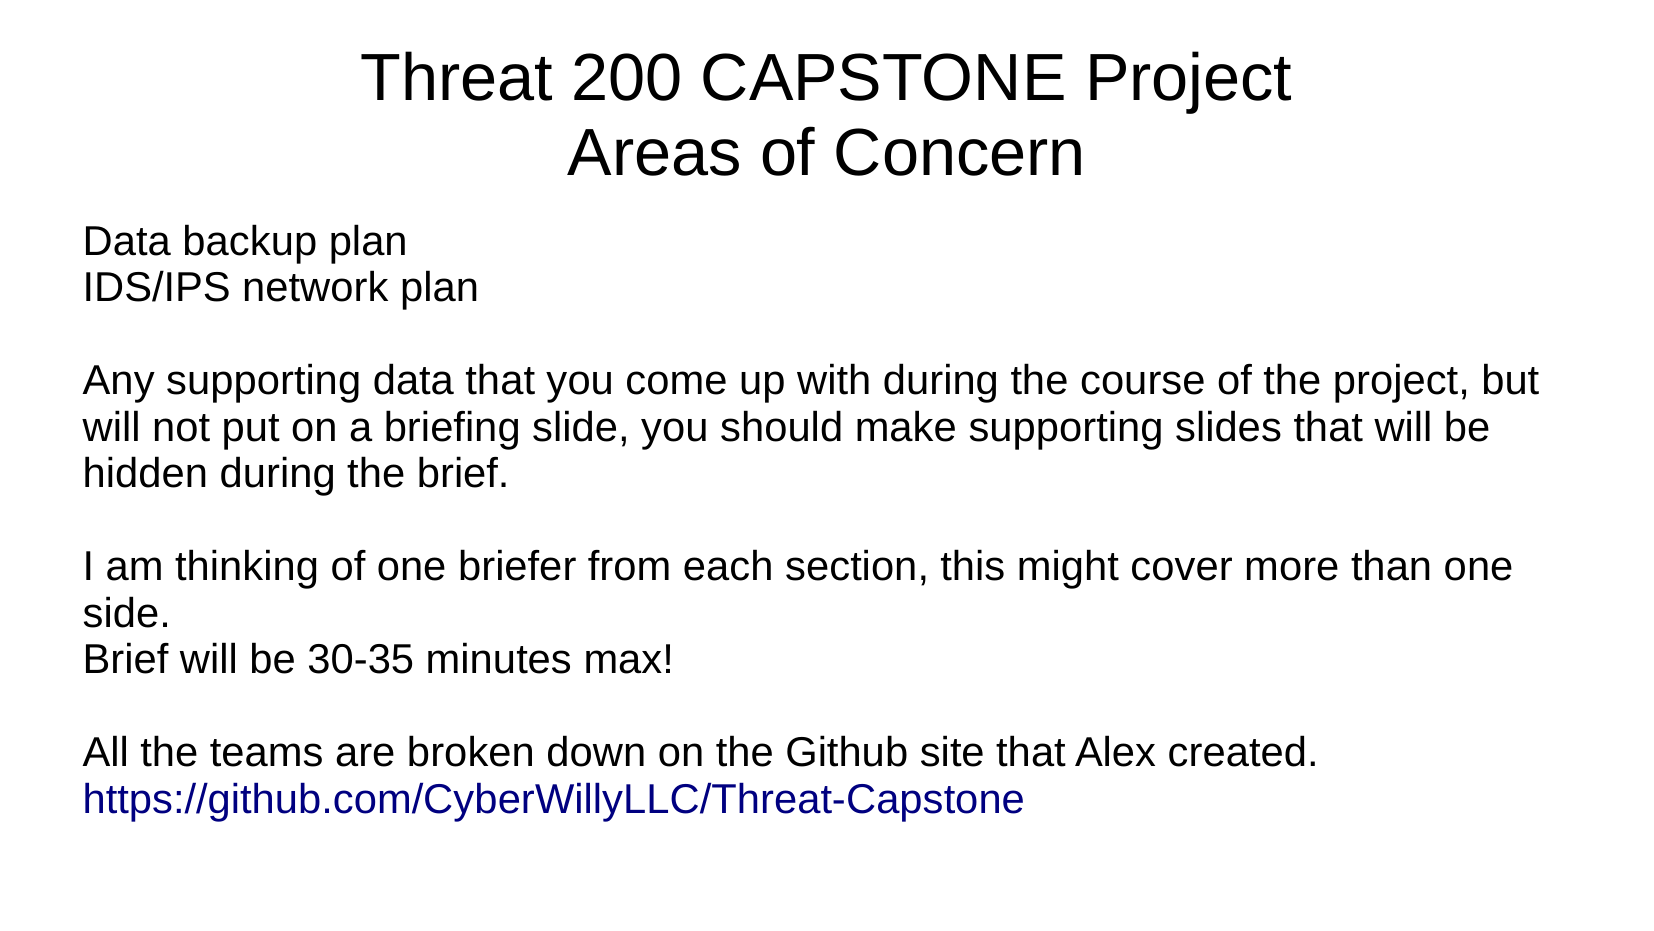

# Threat 200 CAPSTONE Project Areas of Concern
Data backup plan
IDS/IPS network plan
Any supporting data that you come up with during the course of the project, but will not put on a briefing slide, you should make supporting slides that will be hidden during the brief.
I am thinking of one briefer from each section, this might cover more than one side.
Brief will be 30-35 minutes max!
All the teams are broken down on the Github site that Alex created.
https://github.com/CyberWillyLLC/Threat-Capstone